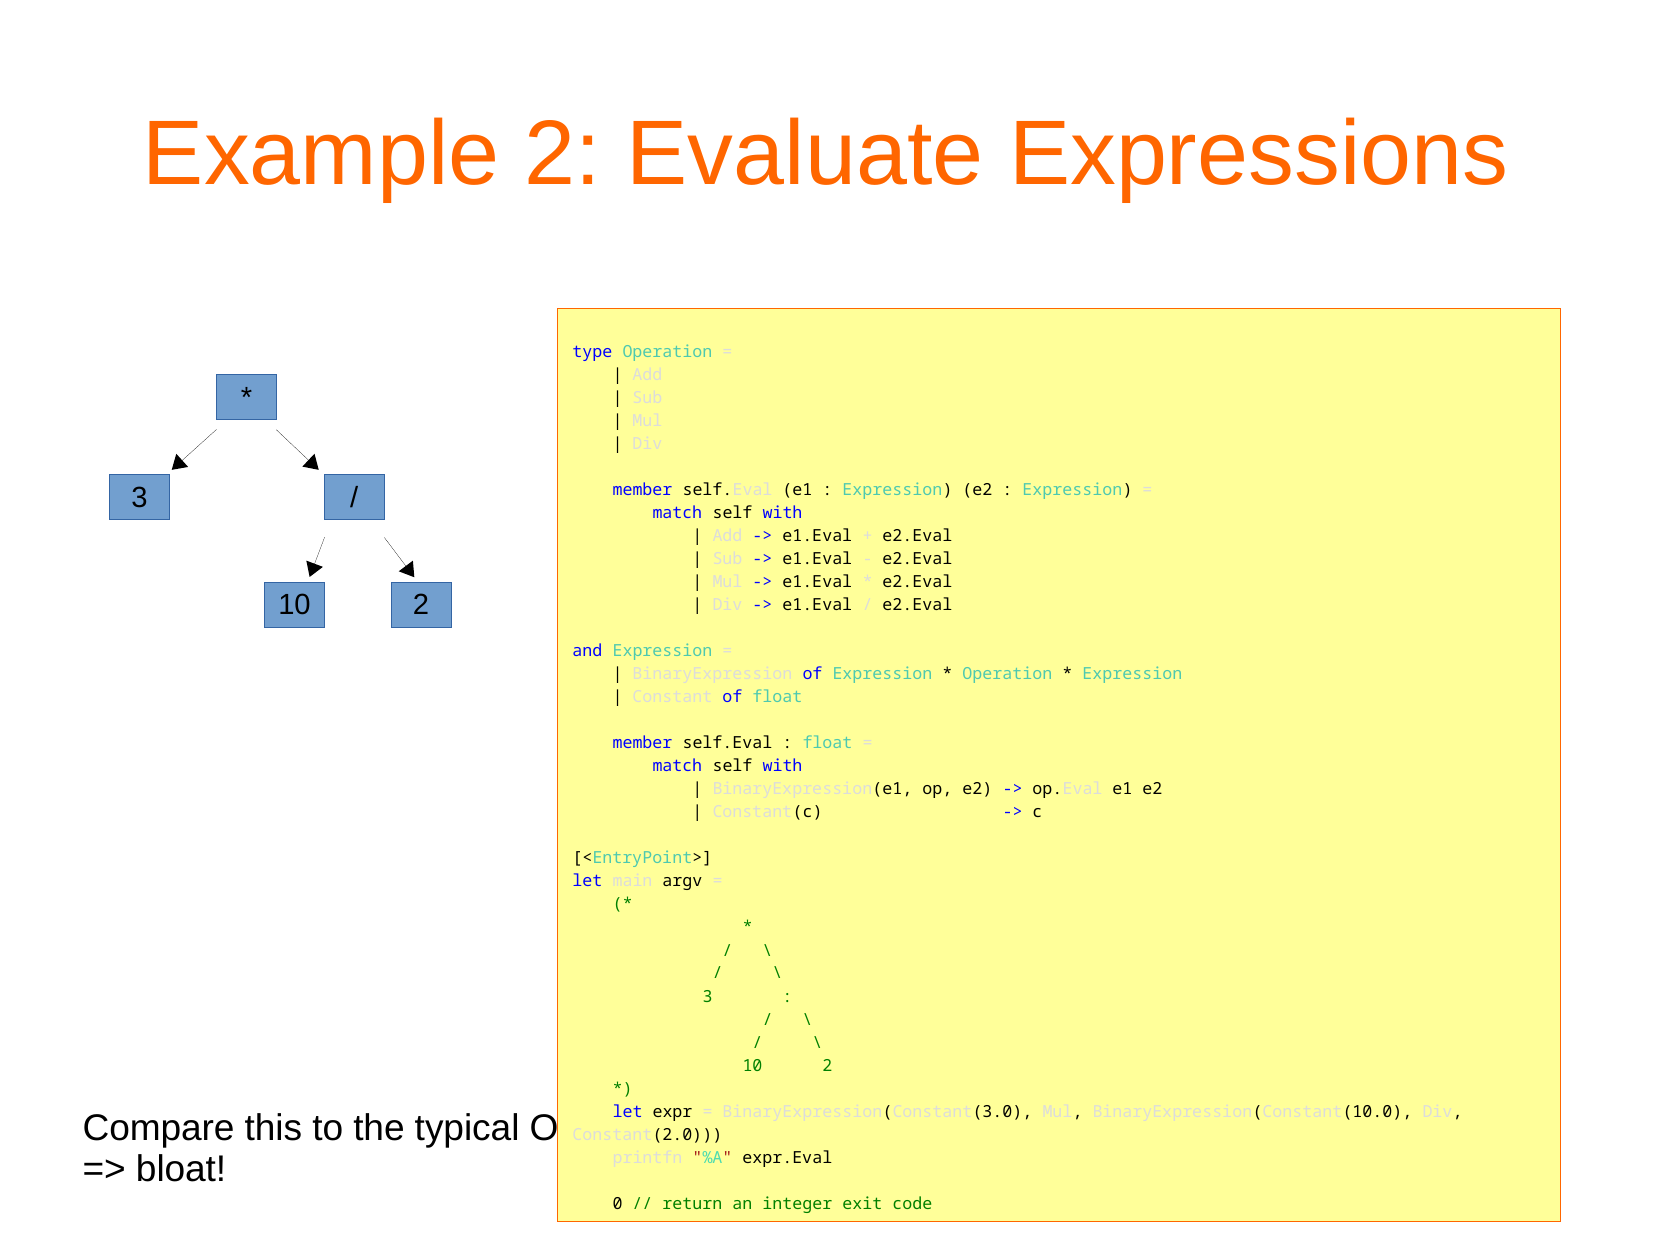

# Example 2: Evaluate Expressions
Compare this to the typical OO approach of using interfaces, derived classes and the like.
=> bloat!
type Operation =
 | Add
 | Sub
 | Mul
 | Div
 member self.Eval (e1 : Expression) (e2 : Expression) =
 match self with
 | Add -> e1.Eval + e2.Eval
 | Sub -> e1.Eval - e2.Eval
 | Mul -> e1.Eval * e2.Eval
 | Div -> e1.Eval / e2.Eval
and Expression =
 | BinaryExpression of Expression * Operation * Expression
 | Constant of float
 member self.Eval : float =
 match self with
 | BinaryExpression(e1, op, e2) -> op.Eval e1 e2
 | Constant(c) -> c
[<EntryPoint>]
let main argv =
 (*
 *
 / \
 / \
 3 :
 / \
 / \
 10 2
 *)
 let expr = BinaryExpression(Constant(3.0), Mul, BinaryExpression(Constant(10.0), Div, Constant(2.0)))
 printfn "%A" expr.Eval
 0 // return an integer exit code
*
3
/
10
2